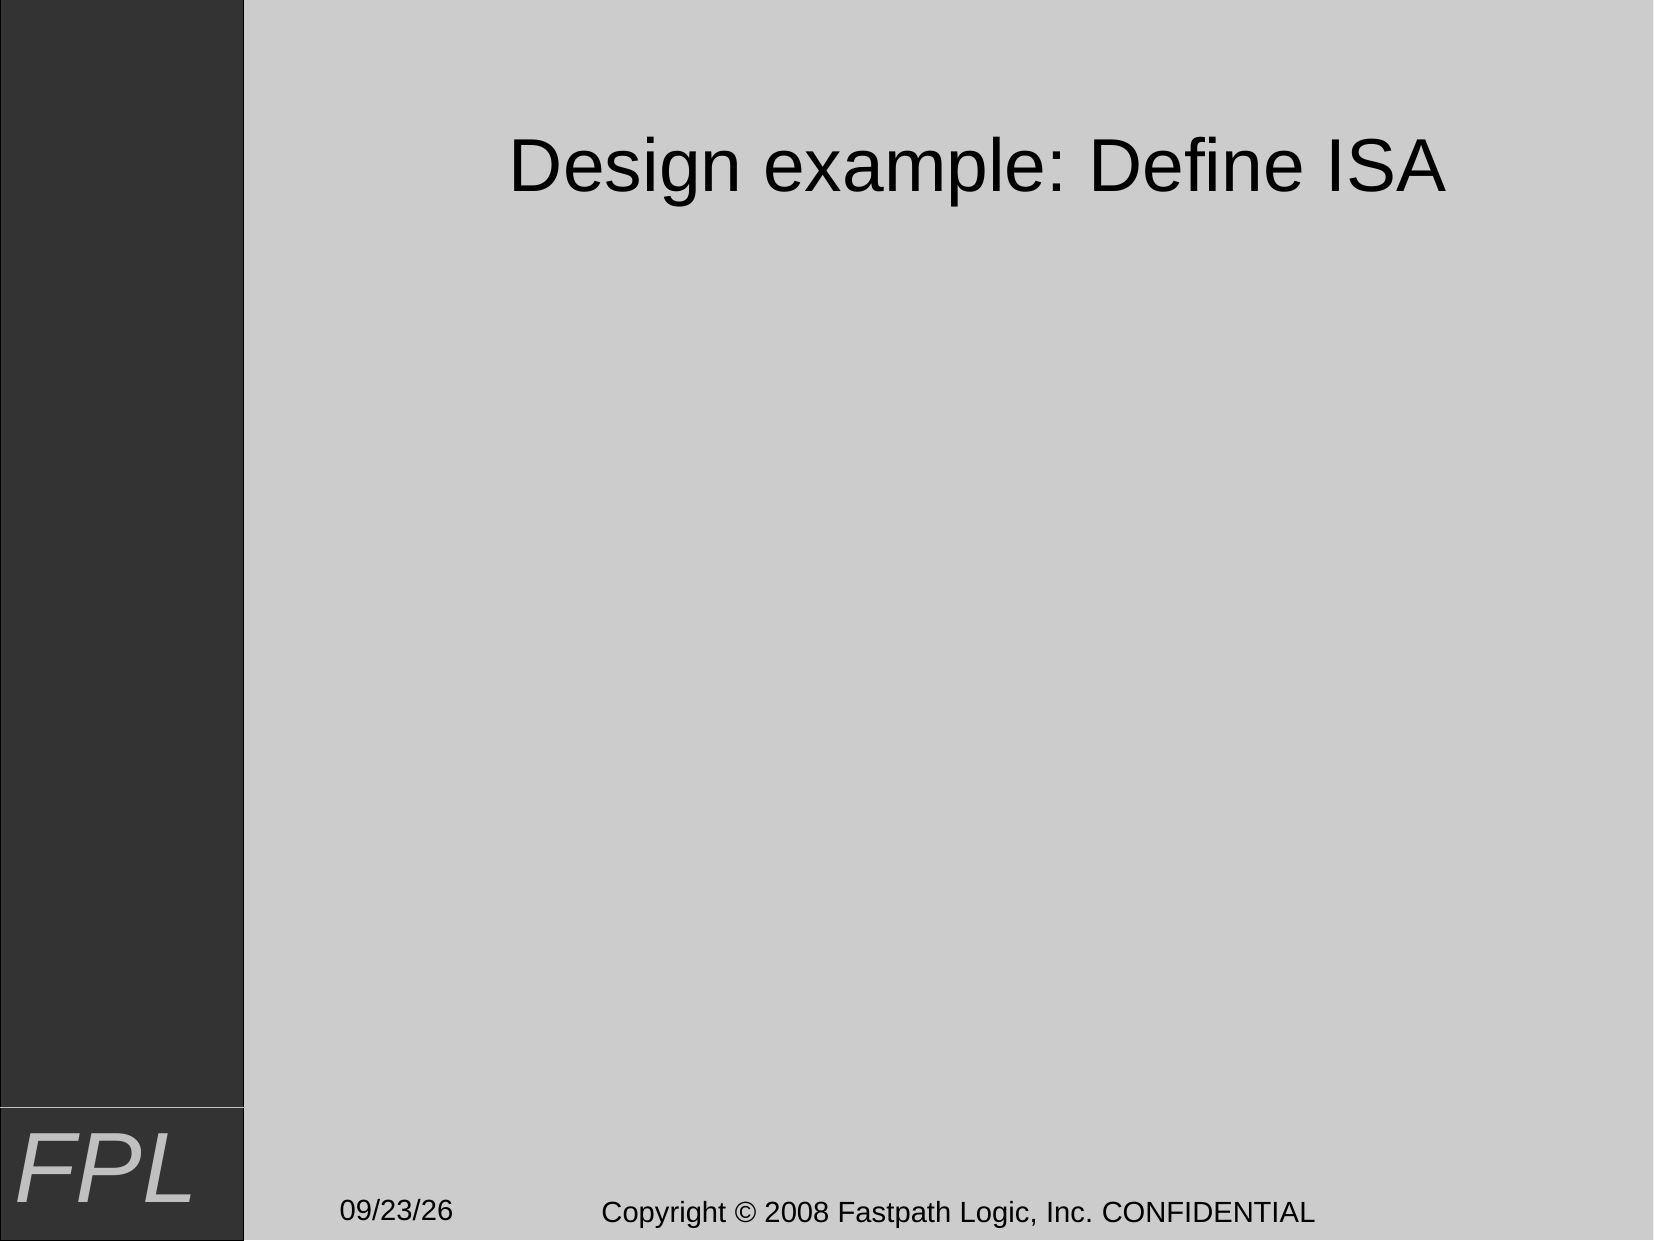

# Design example: Define ISA
Copyright Fastpath Logic Inc. @2007